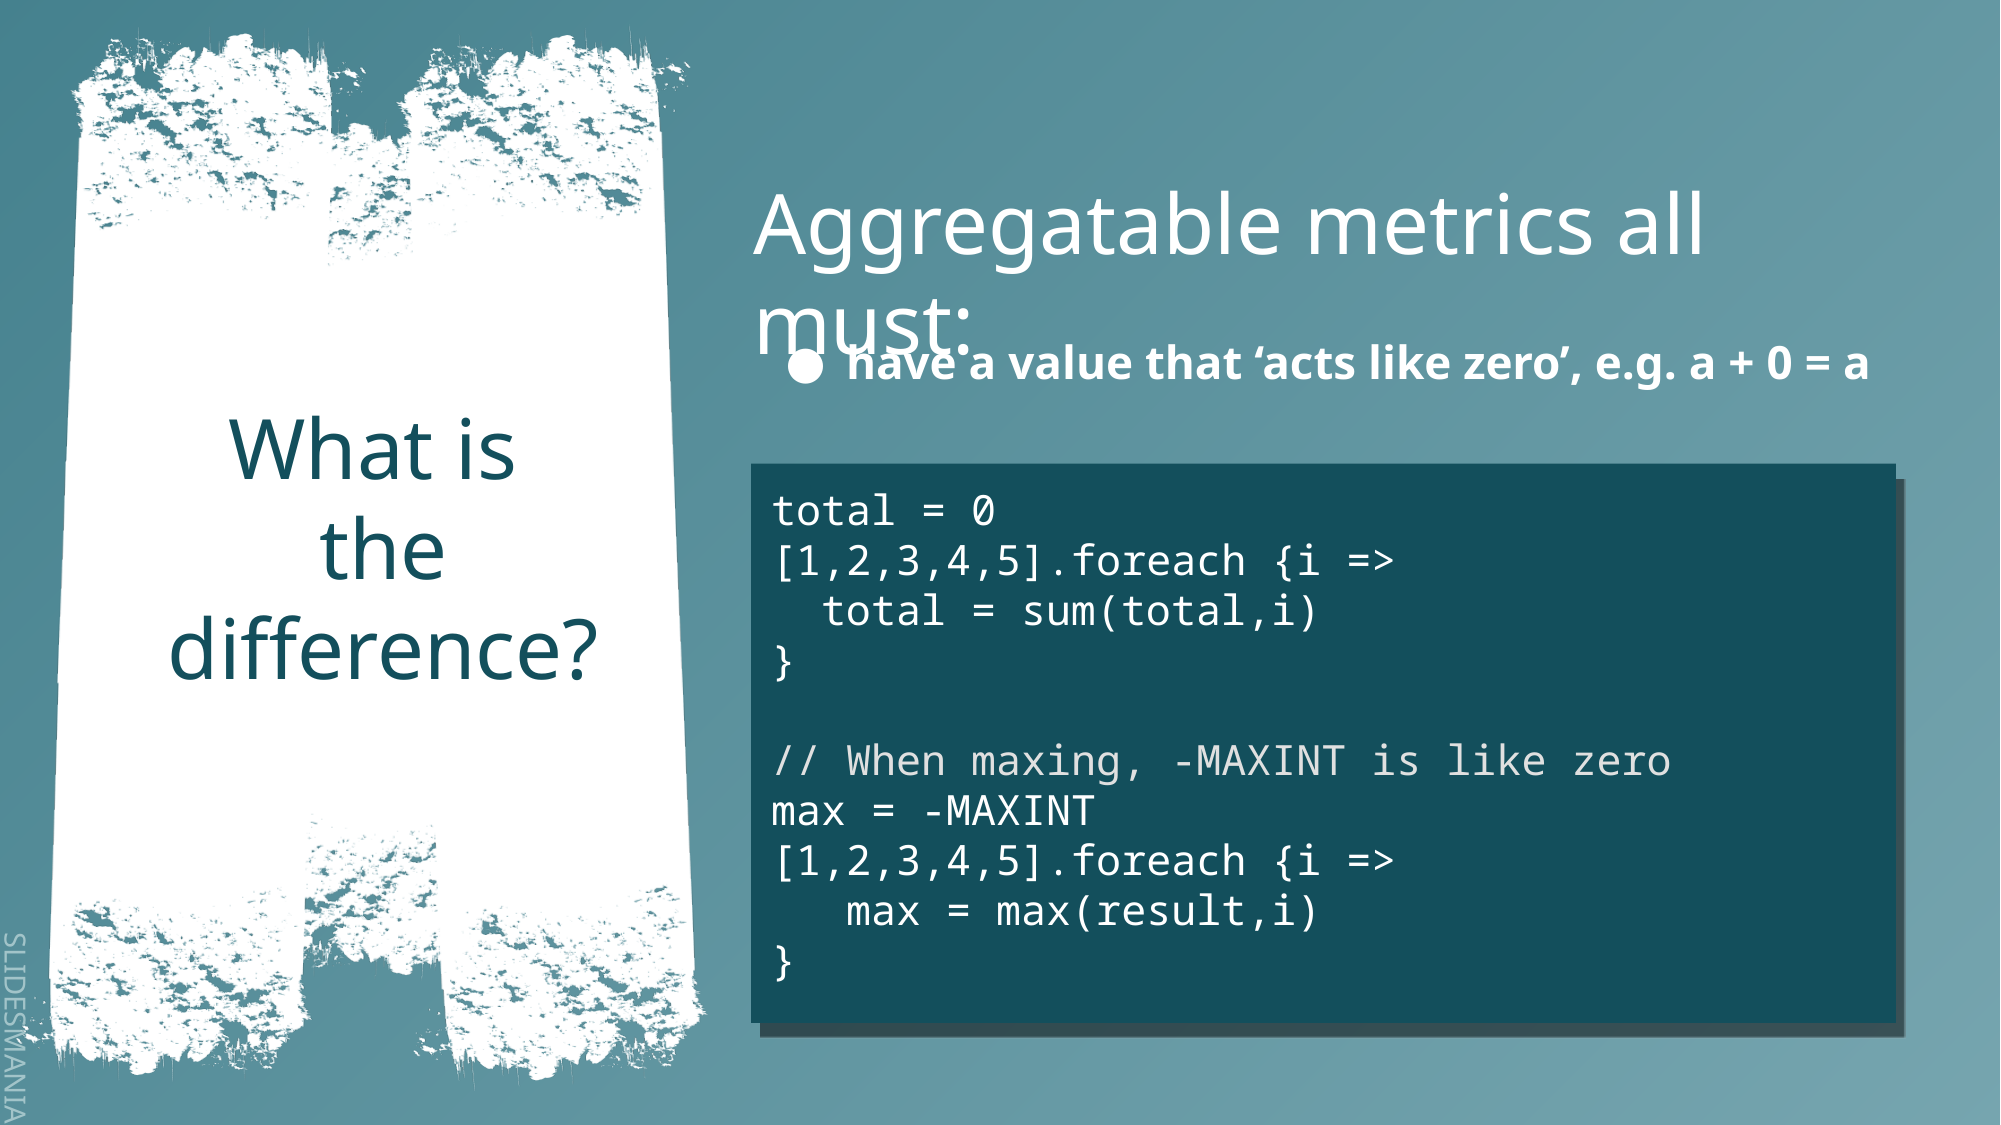

Aggregatable metrics all must:
# What is the difference?
have a value that ‘acts like zero’, e.g. a + 0 = a
total = 0
[1,2,3,4,5].foreach {i =>
 total = sum(total,i)
}
// When maxing, -MAXINT is like zero
max = -MAXINT
[1,2,3,4,5].foreach {i =>
 max = max(result,i)
}